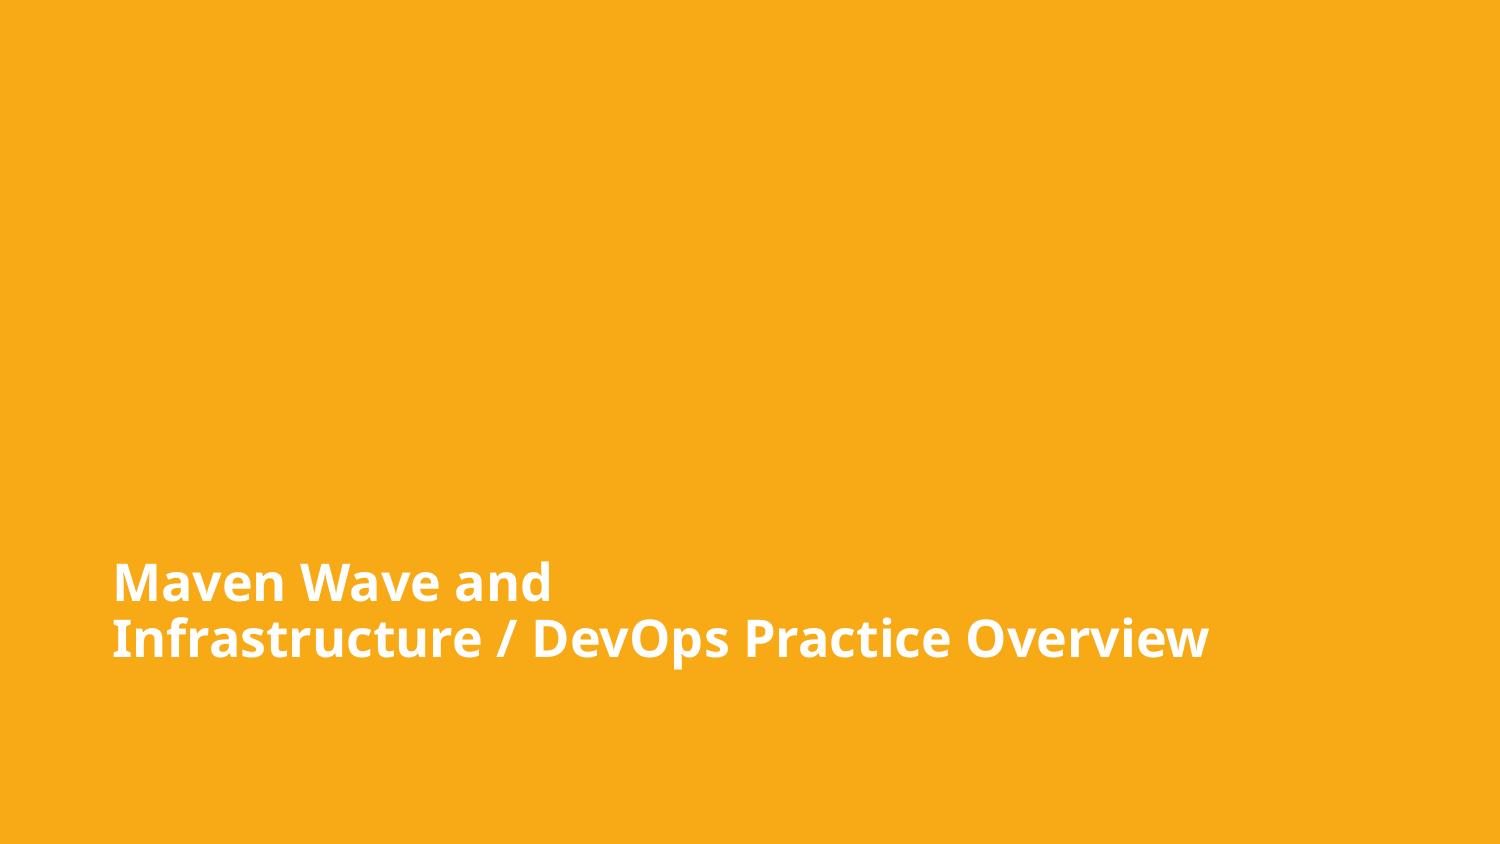

# Maven Wave and Infrastructure / DevOps Practice Overview